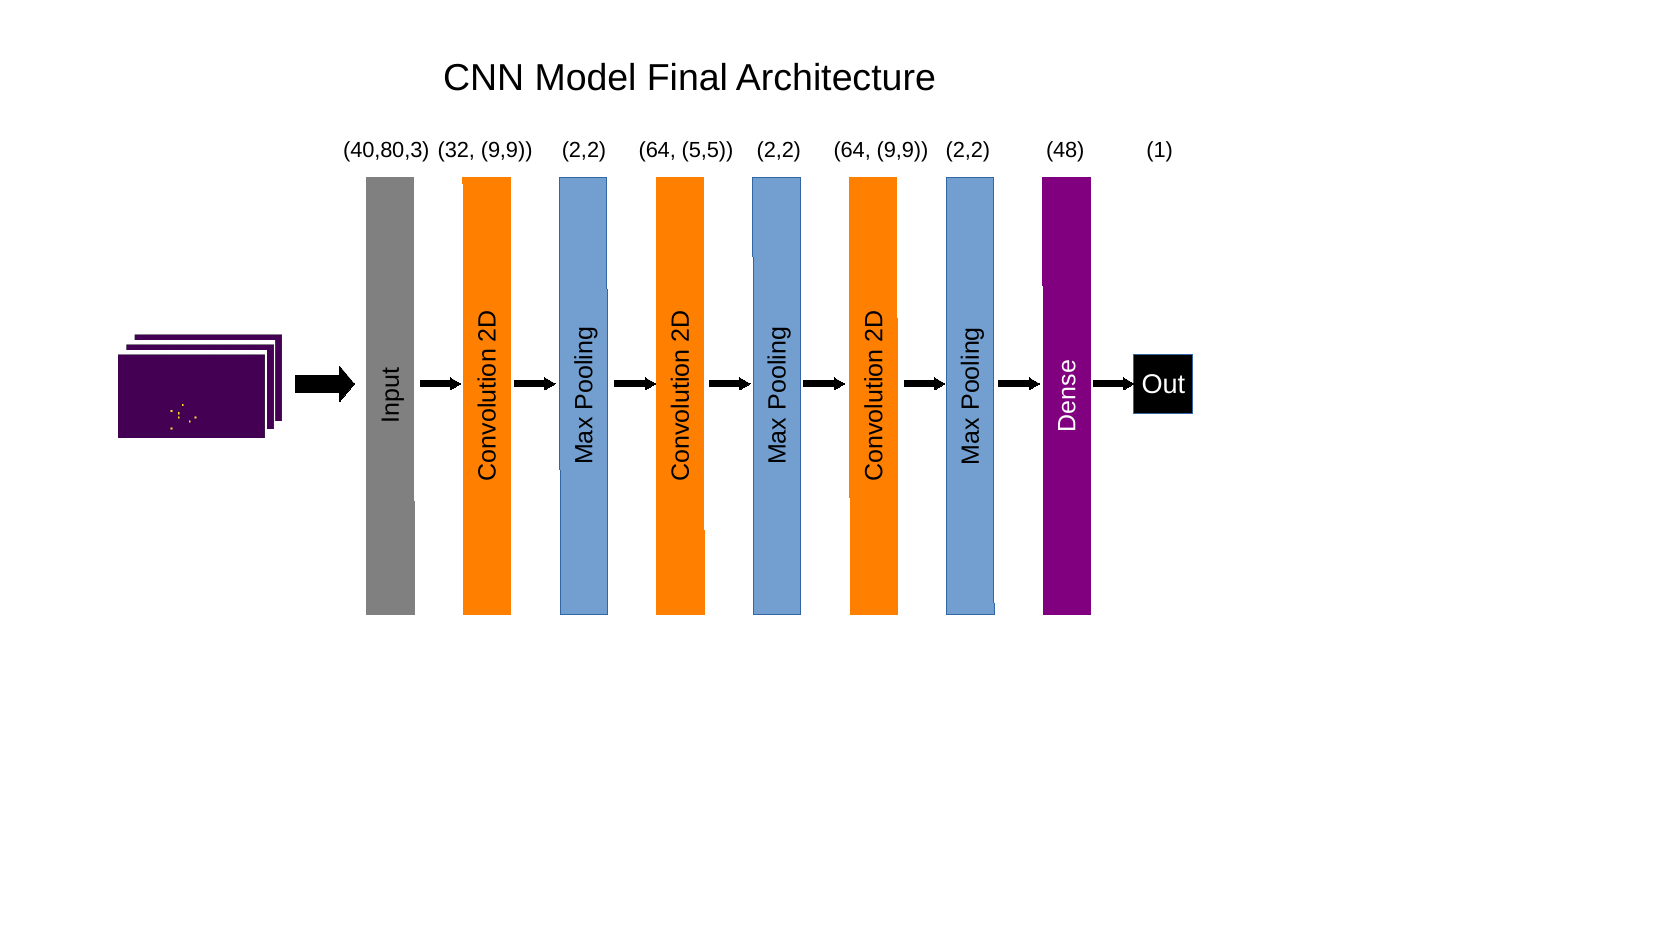

CNN Model Final Architecture
(40,80,3)
(32, (9,9))
(2,2)
(64, (5,5))
(2,2)
(64, (9,9))
(2,2)
(48)
(1)
Out
Input
Convolution 2D
Max Pooling
Convolution 2D
Max Pooling
Convolution 2D
Max Pooling
Dense